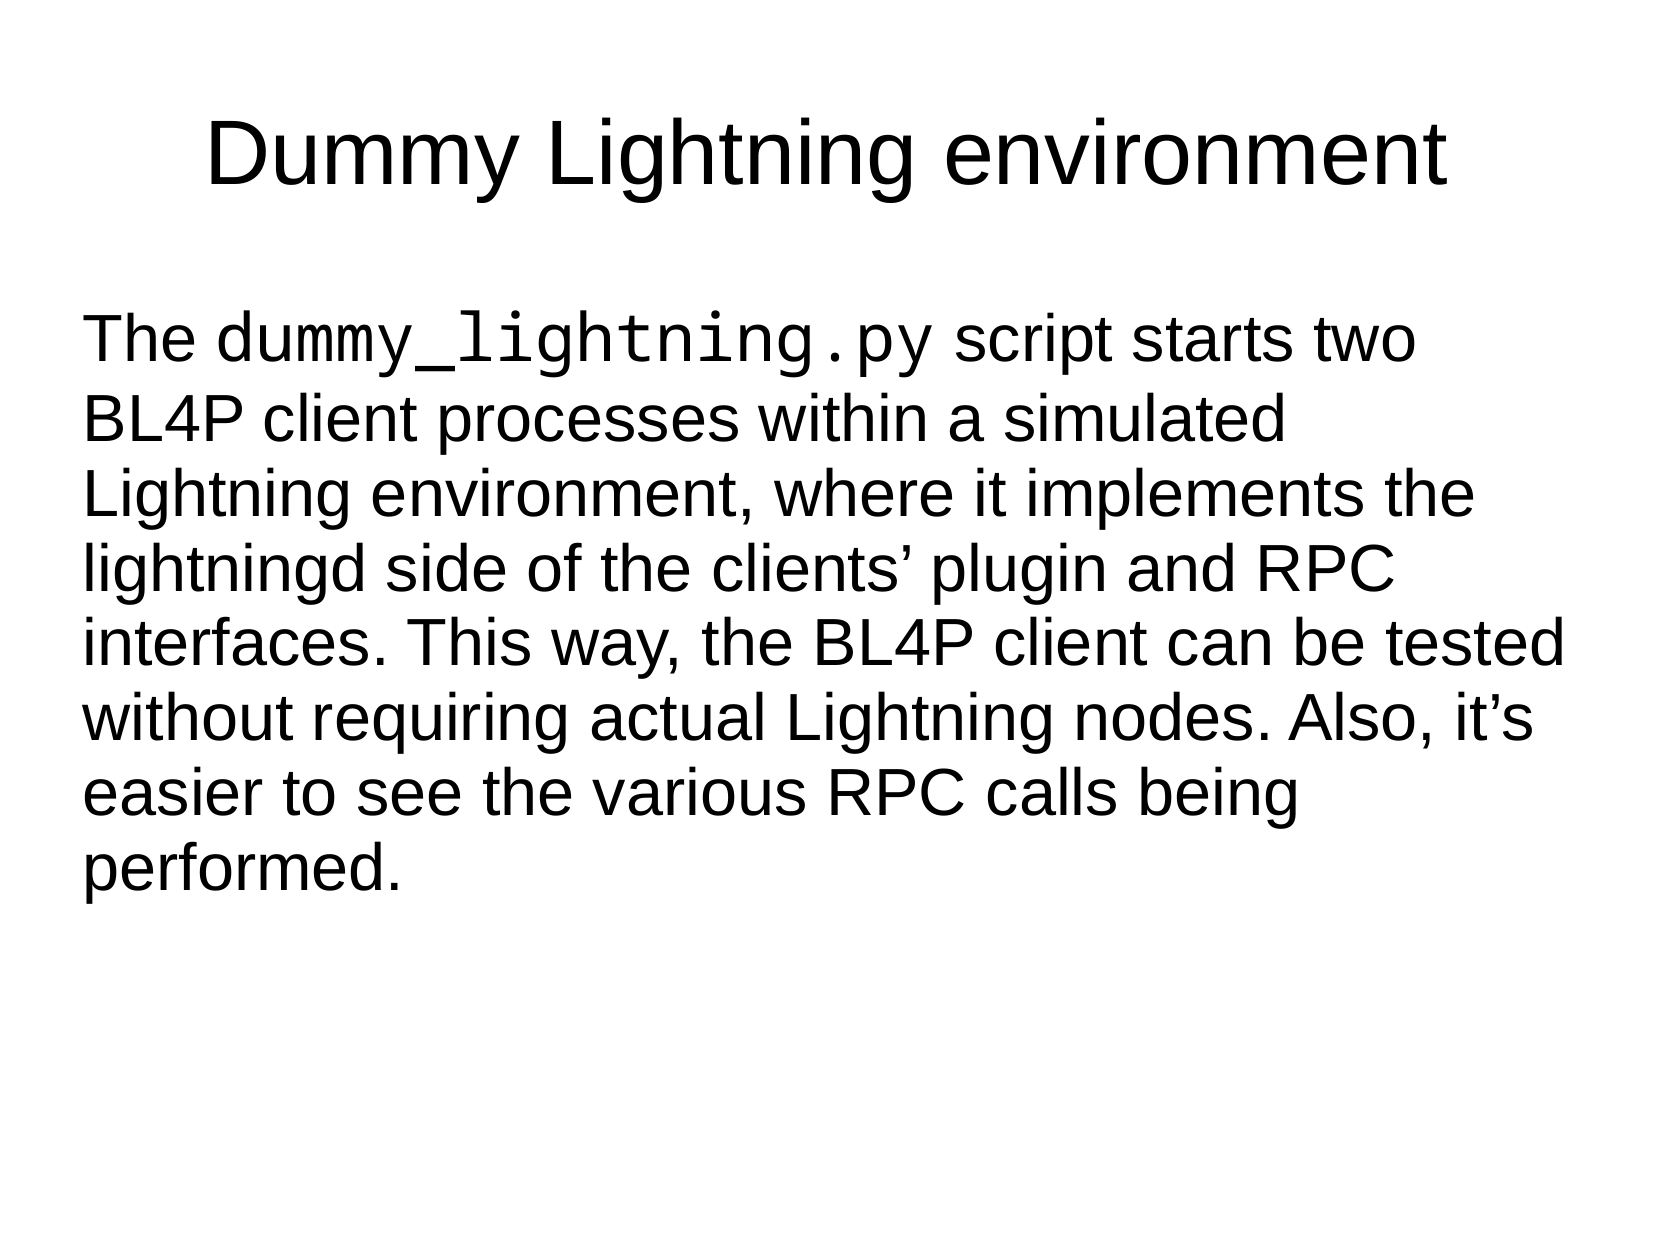

# Dummy Lightning environment
The dummy_lightning.py script starts two BL4P client processes within a simulated Lightning environment, where it implements the lightningd side of the clients’ plugin and RPC interfaces. This way, the BL4P client can be tested without requiring actual Lightning nodes. Also, it’s easier to see the various RPC calls being performed.